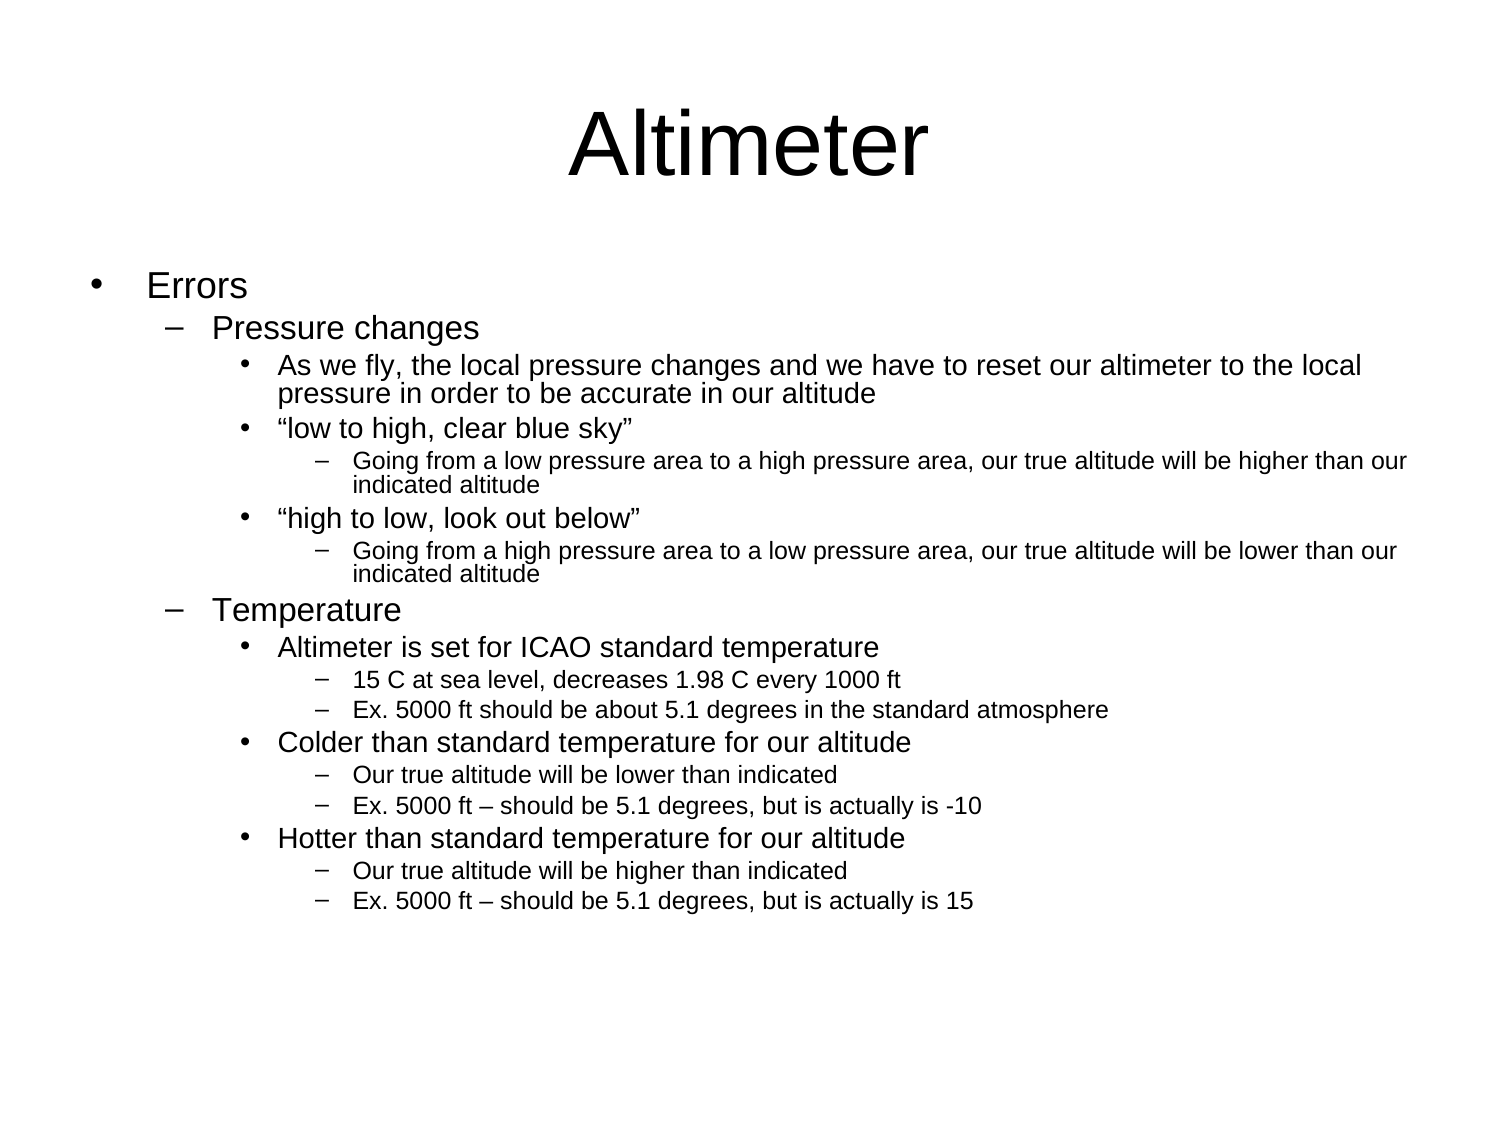

# Altimeter
Errors
Pressure changes
As we fly, the local pressure changes and we have to reset our altimeter to the local pressure in order to be accurate in our altitude
“low to high, clear blue sky”
Going from a low pressure area to a high pressure area, our true altitude will be higher than our indicated altitude
“high to low, look out below”
Going from a high pressure area to a low pressure area, our true altitude will be lower than our indicated altitude
Temperature
Altimeter is set for ICAO standard temperature
15 C at sea level, decreases 1.98 C every 1000 ft
Ex. 5000 ft should be about 5.1 degrees in the standard atmosphere
Colder than standard temperature for our altitude
Our true altitude will be lower than indicated
Ex. 5000 ft – should be 5.1 degrees, but is actually is -10
Hotter than standard temperature for our altitude
Our true altitude will be higher than indicated
Ex. 5000 ft – should be 5.1 degrees, but is actually is 15